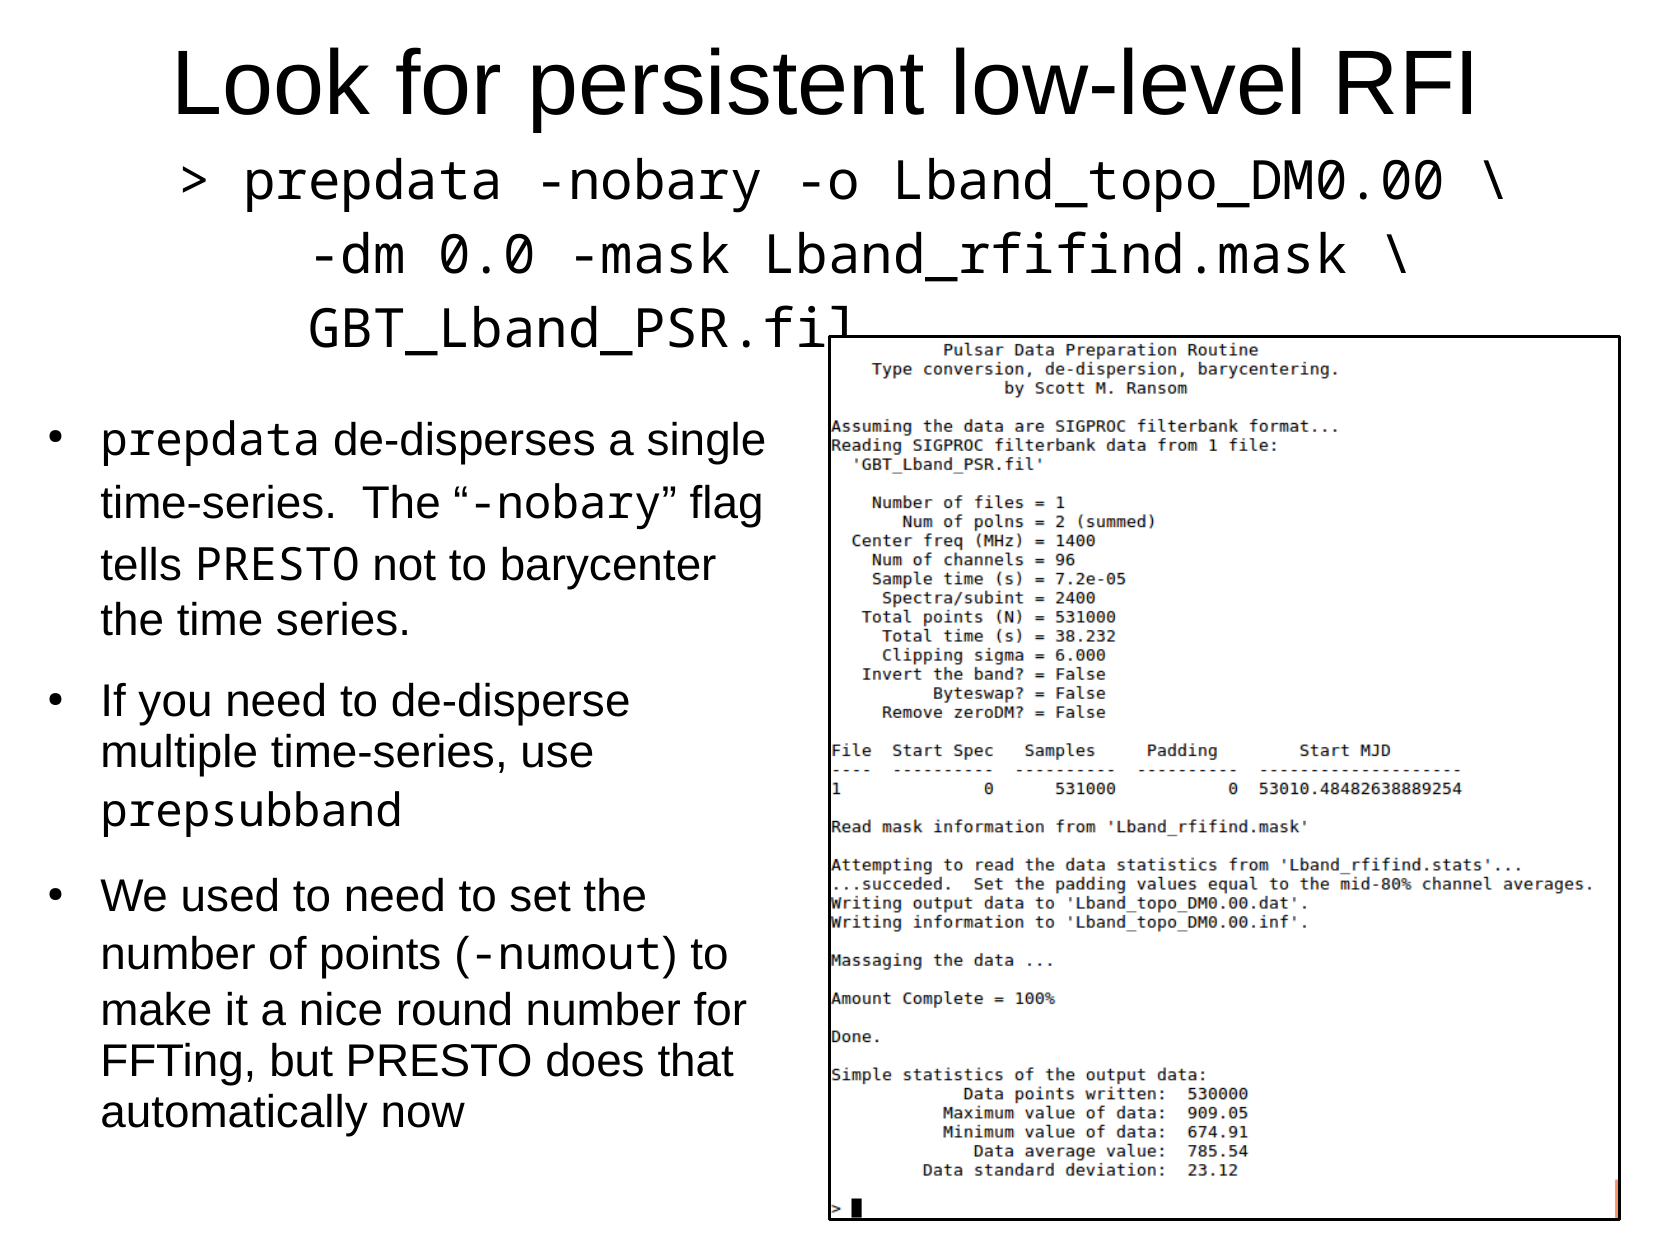

# Look for persistent low-level RFI
> prepdata -nobary -o Lband_topo_DM0.00 \
 -dm 0.0 -mask Lband_rfifind.mask \ GBT_Lband_PSR.fil
prepdata de-disperses a single time-series. The “-nobary” flag tells PRESTO not to barycenter the time series.
If you need to de-disperse multiple time-series, use prepsubband
We used to need to set the number of points (-numout) to make it a nice round number for FFTing, but PRESTO does that automatically now